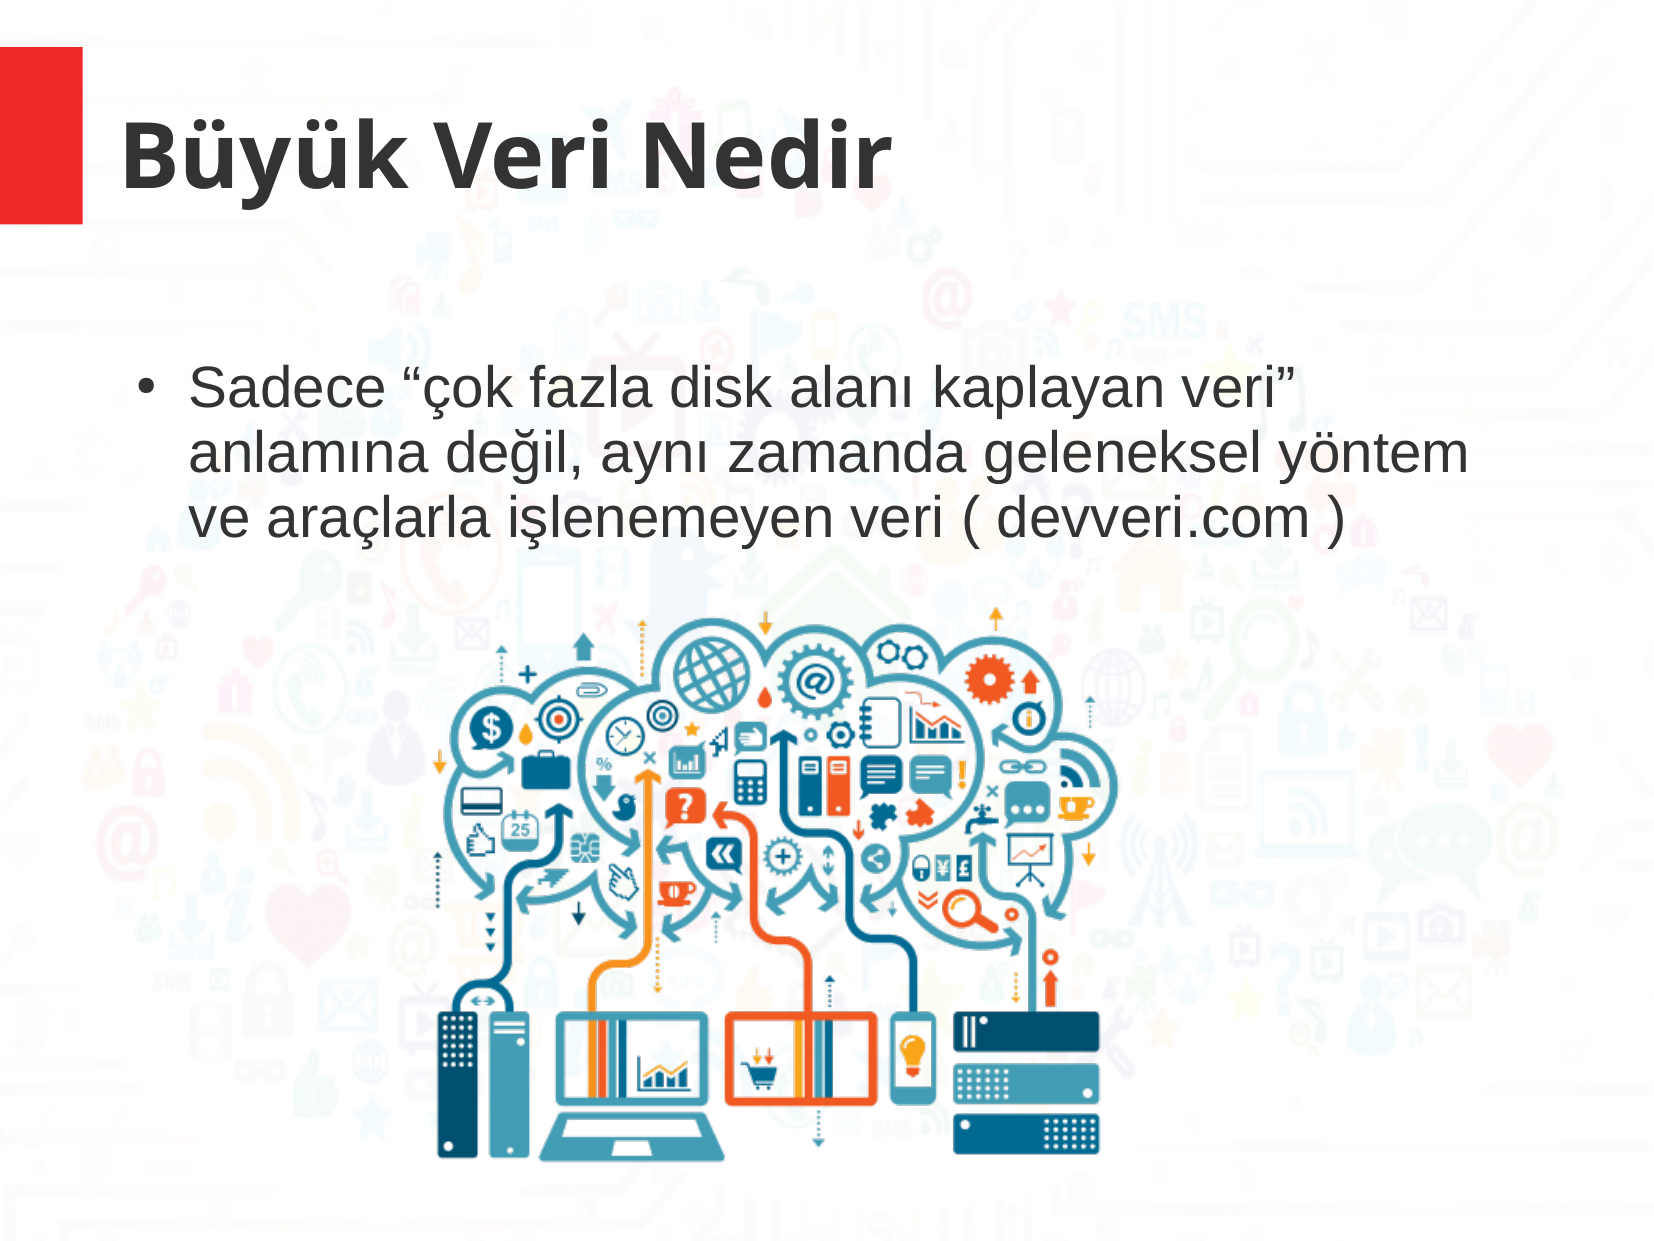

# Büyük Veri Nedir
Sadece “çok fazla disk alanı kaplayan veri” anlamına değil, aynı zamanda geleneksel yöntem ve araçlarla işlenemeyen veri ( devveri.com )